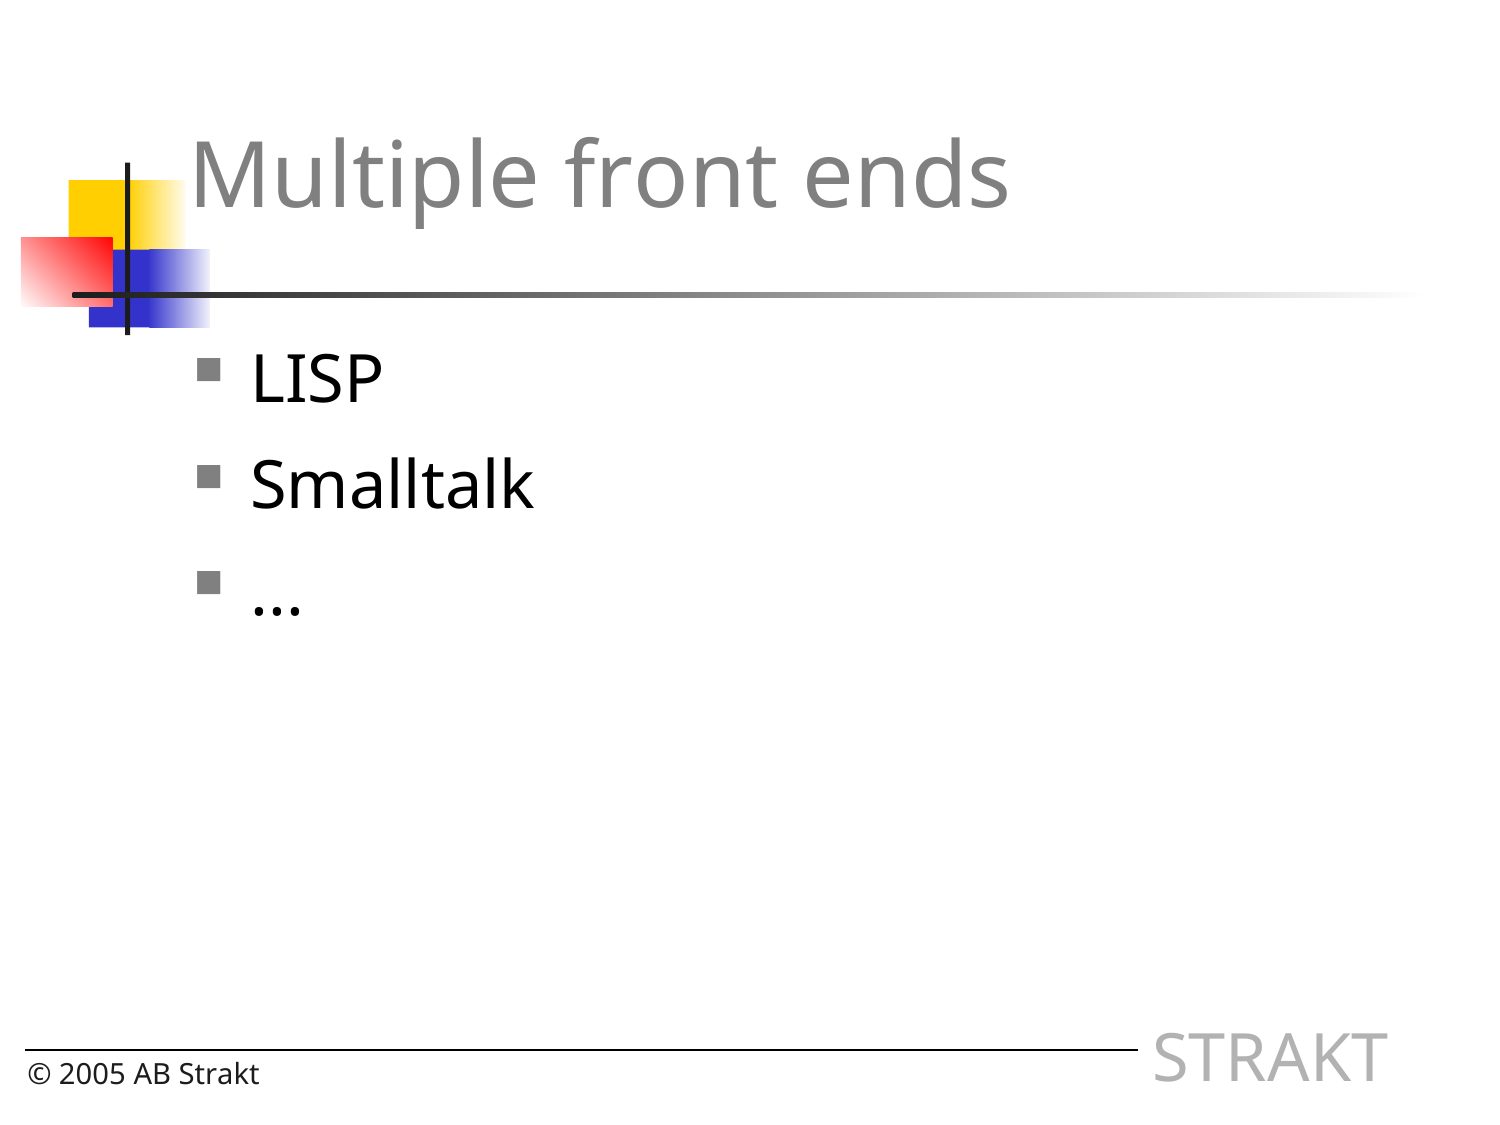

# Multiple front ends
LISP
Smalltalk
...